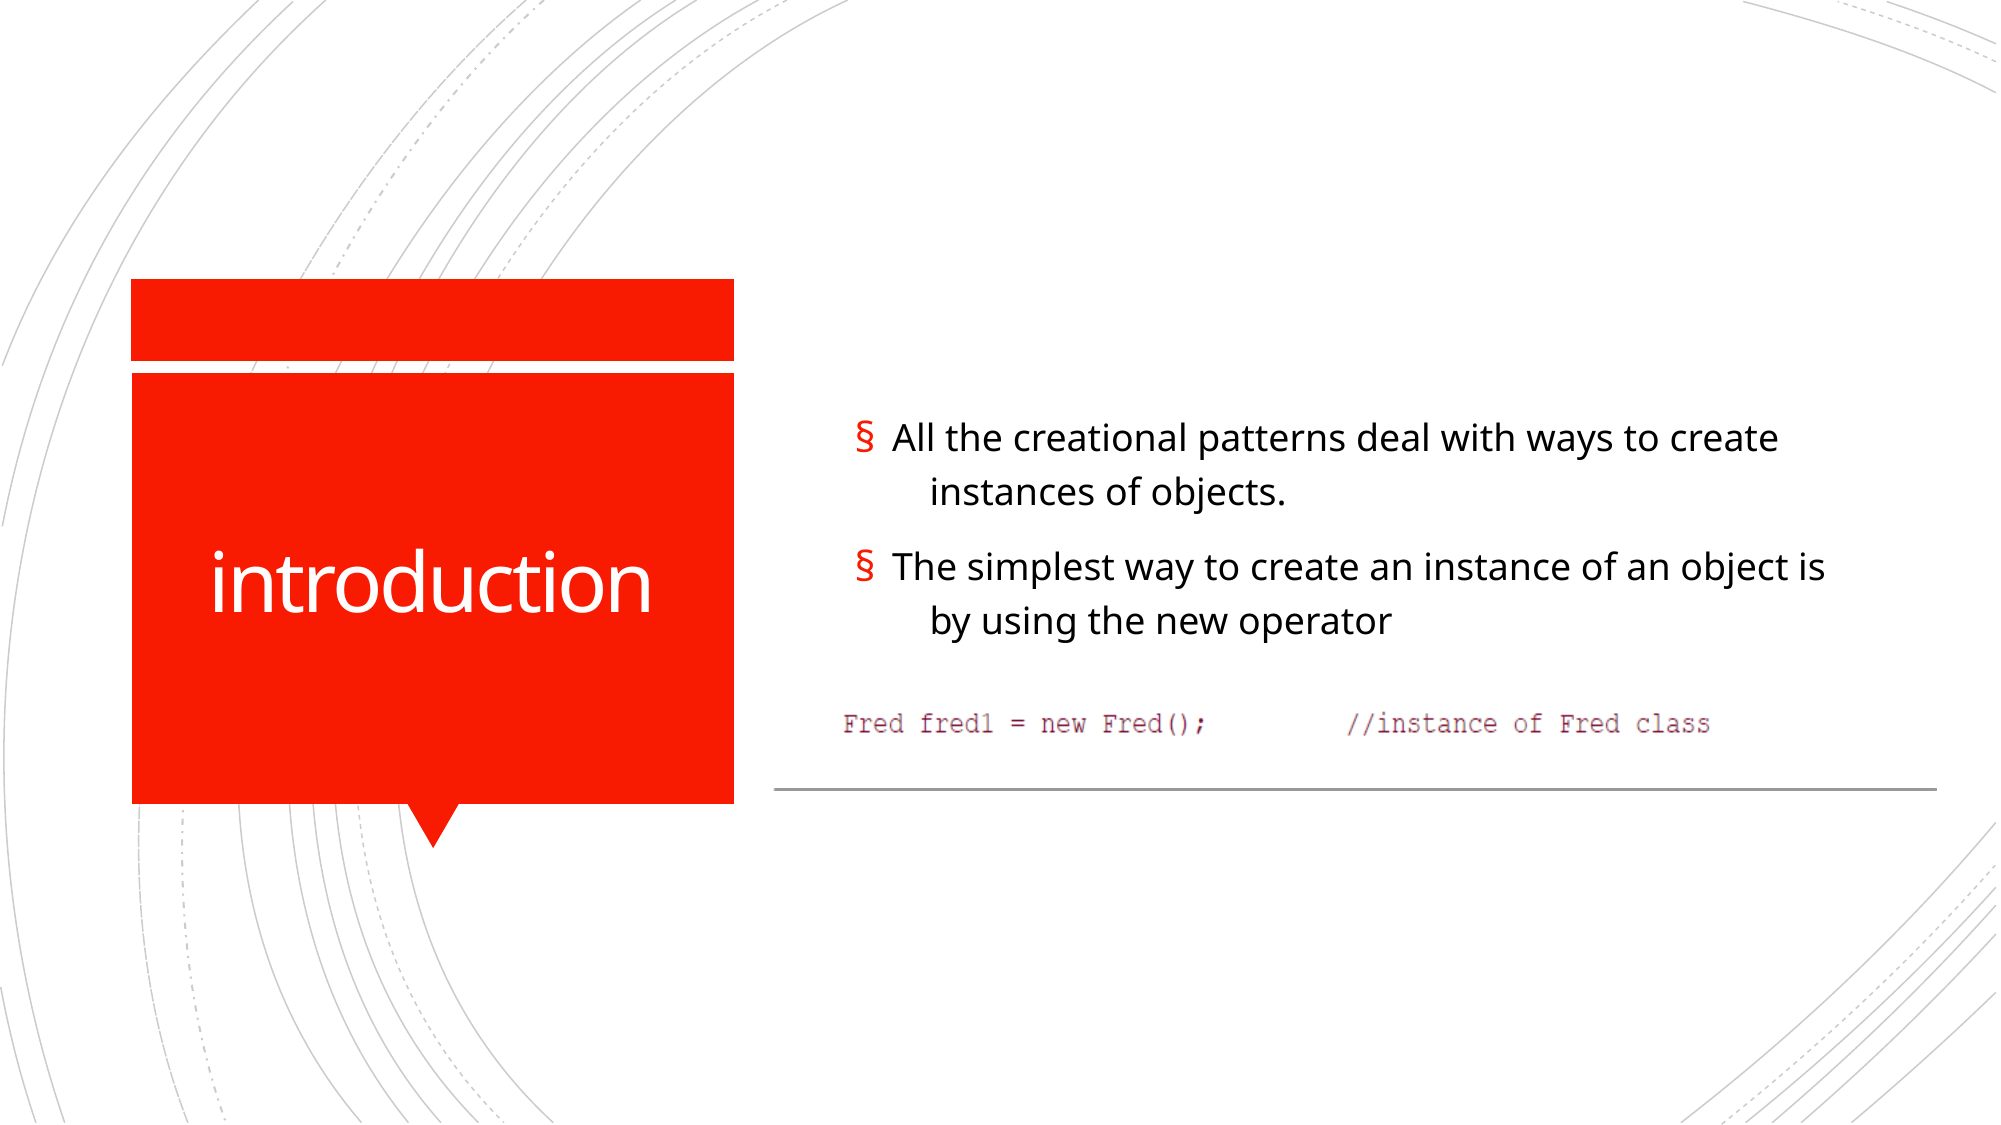

All the creational patterns deal with ways to create instances of objects.
The simplest way to create an instance of an object is by using the new operator
# introduction